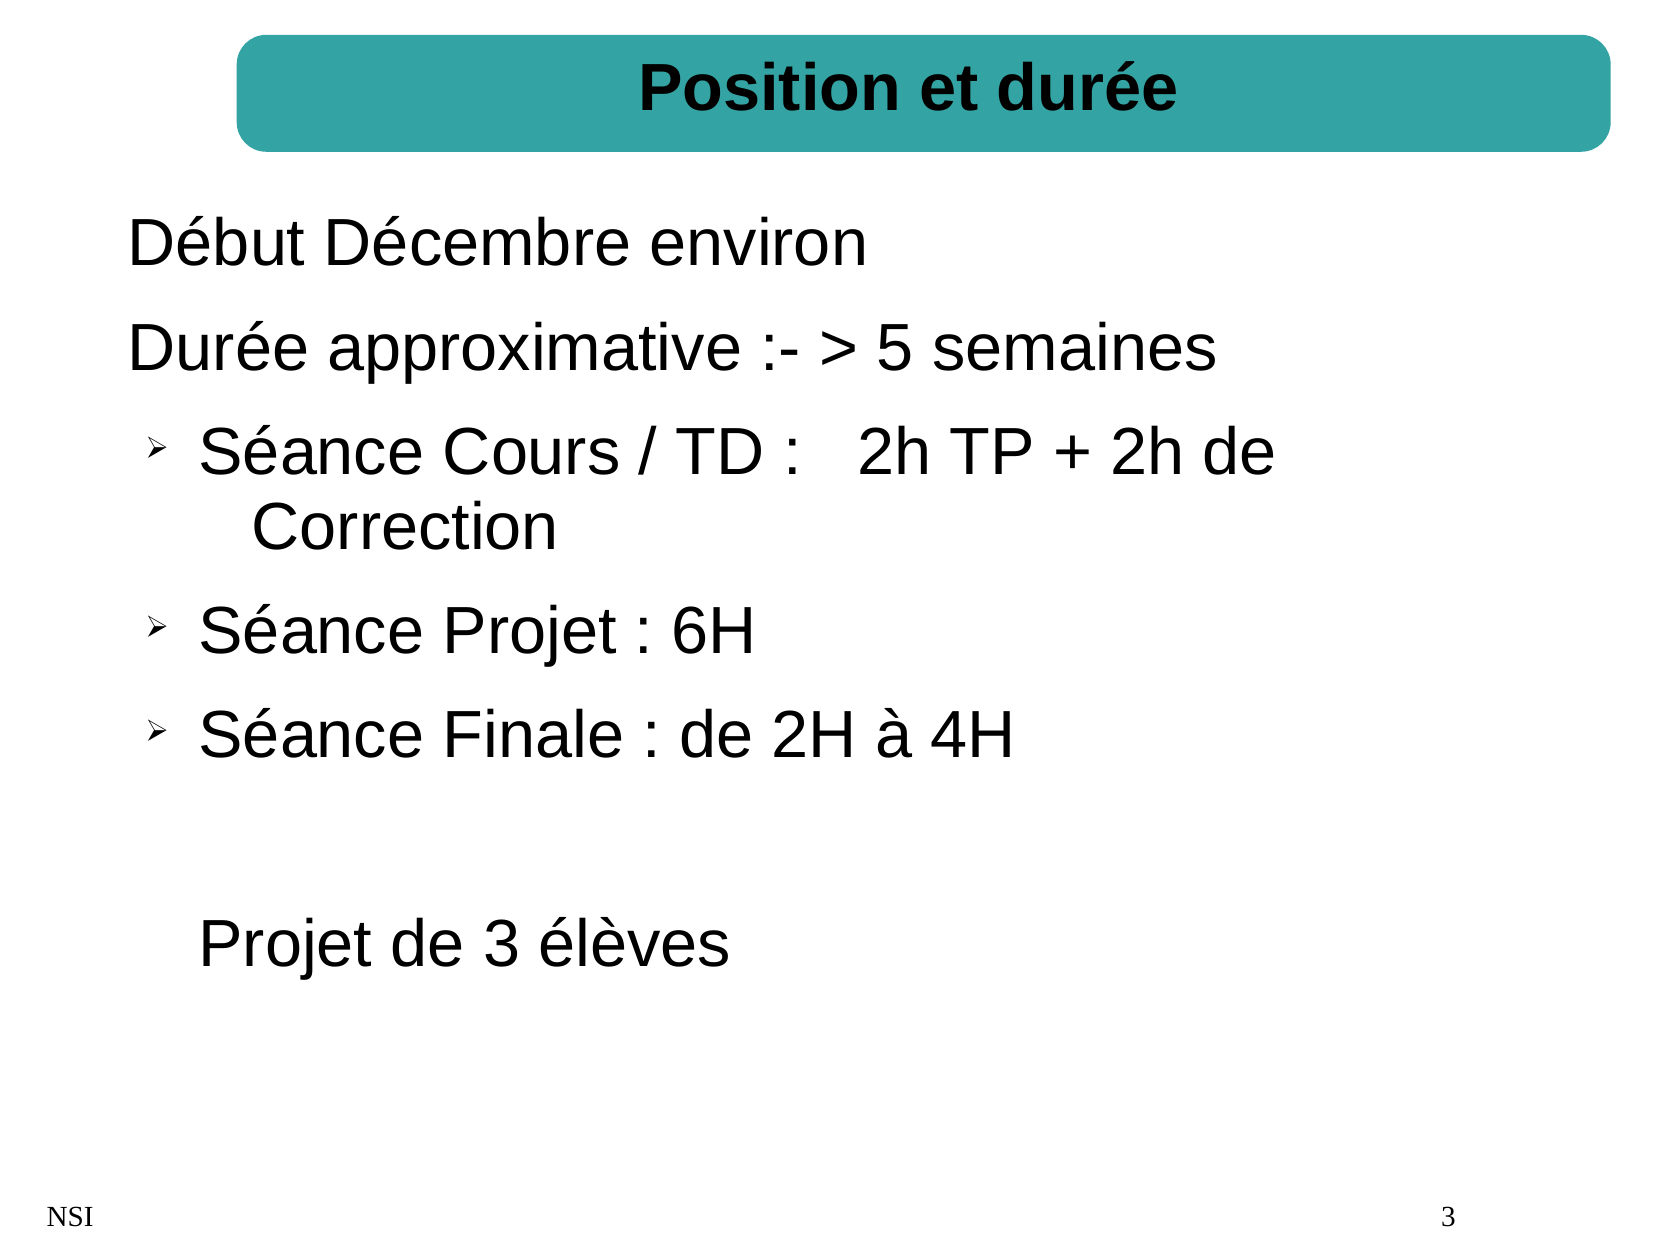

# Position et durée
Début Décembre environ
Durée approximative :- > 5 semaines
Séance Cours / TD : 2h TP + 2h de Correction
Séance Projet : 6H
Séance Finale : de 2H à 4H
Projet de 3 élèves